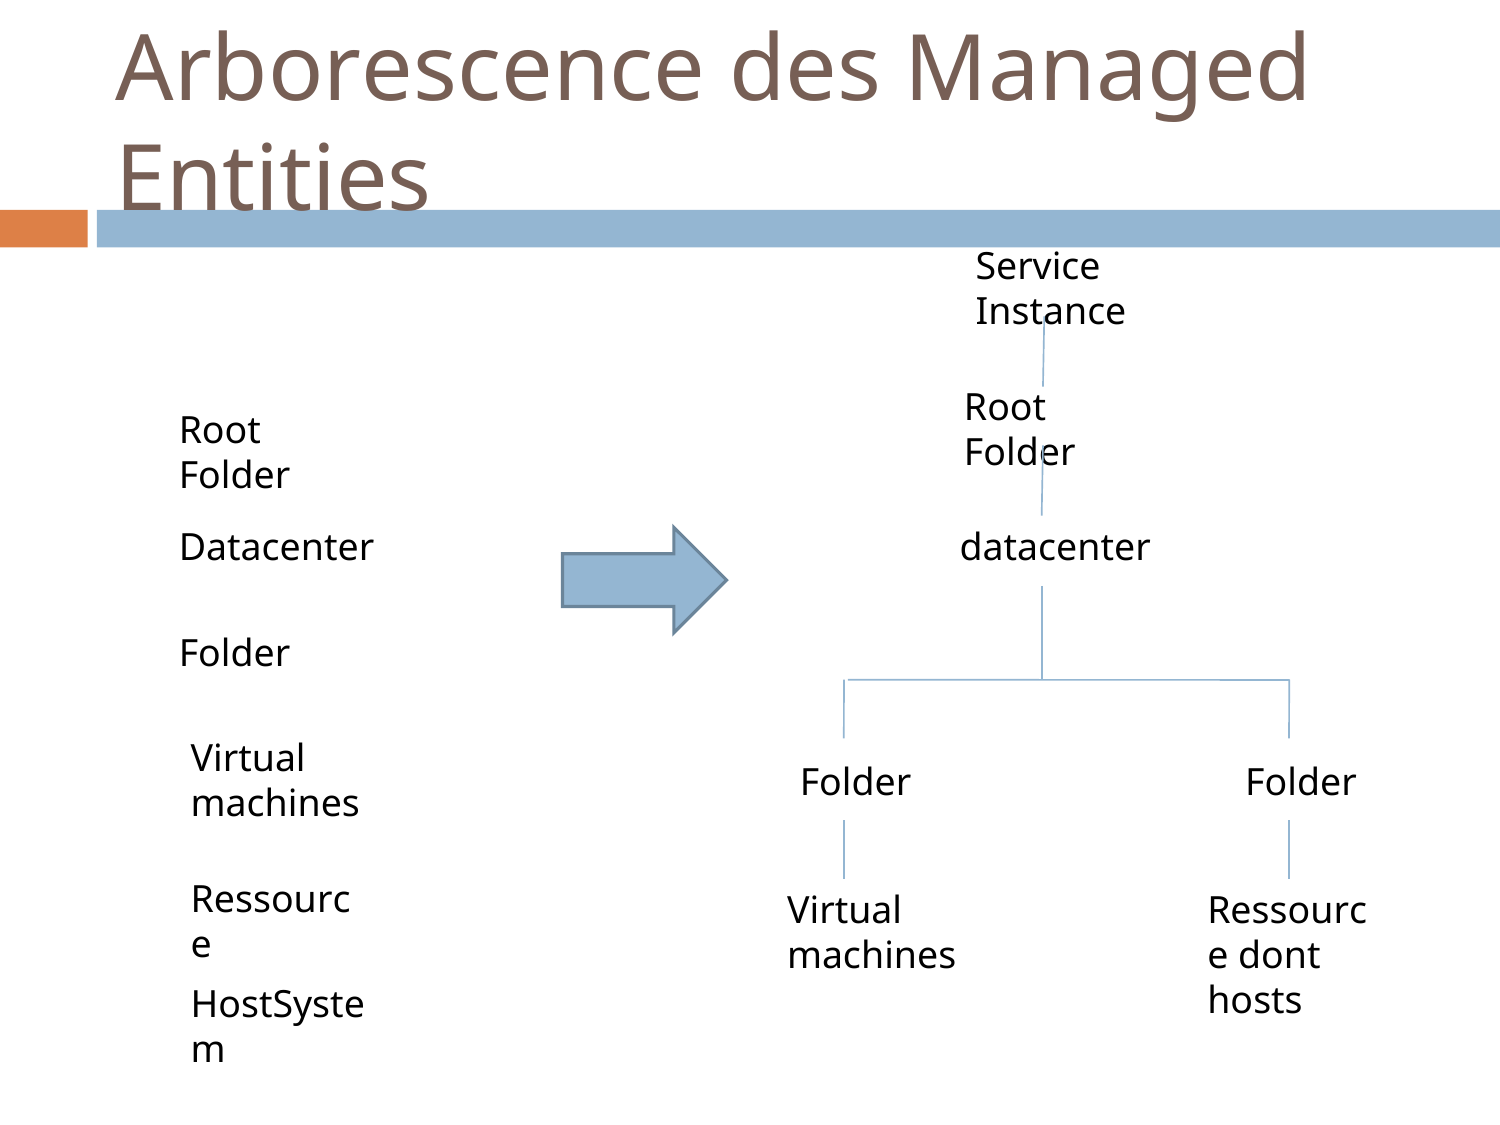

# Arborescence des Managed Entities
Service Instance
Root Folder
datacenter
Folder
Folder
Virtual machines
Ressource dont hosts
Root Folder
Datacenter
Folder
Virtual machines
Ressource
HostSystem